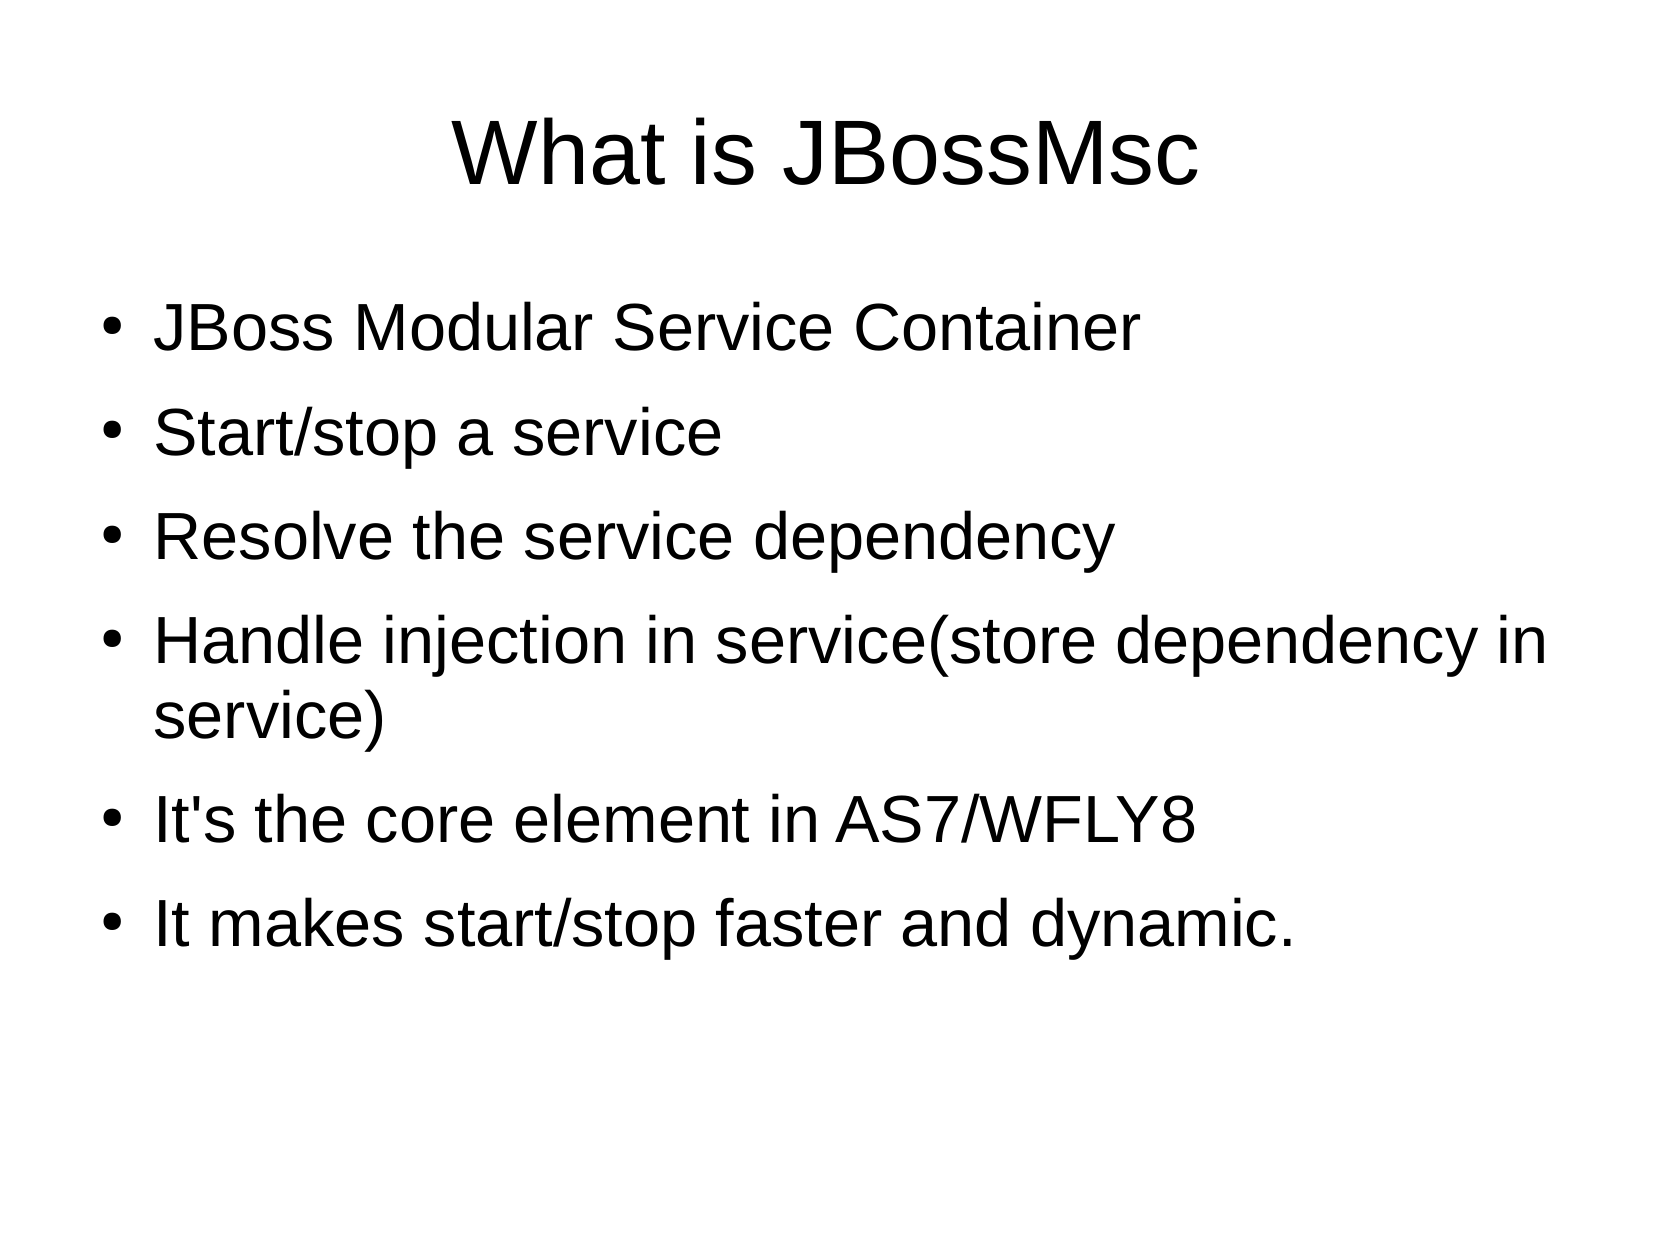

# What is JBossMsc
JBoss Modular Service Container
Start/stop a service
Resolve the service dependency
Handle injection in service(store dependency in service)
It's the core element in AS7/WFLY8
It makes start/stop faster and dynamic.